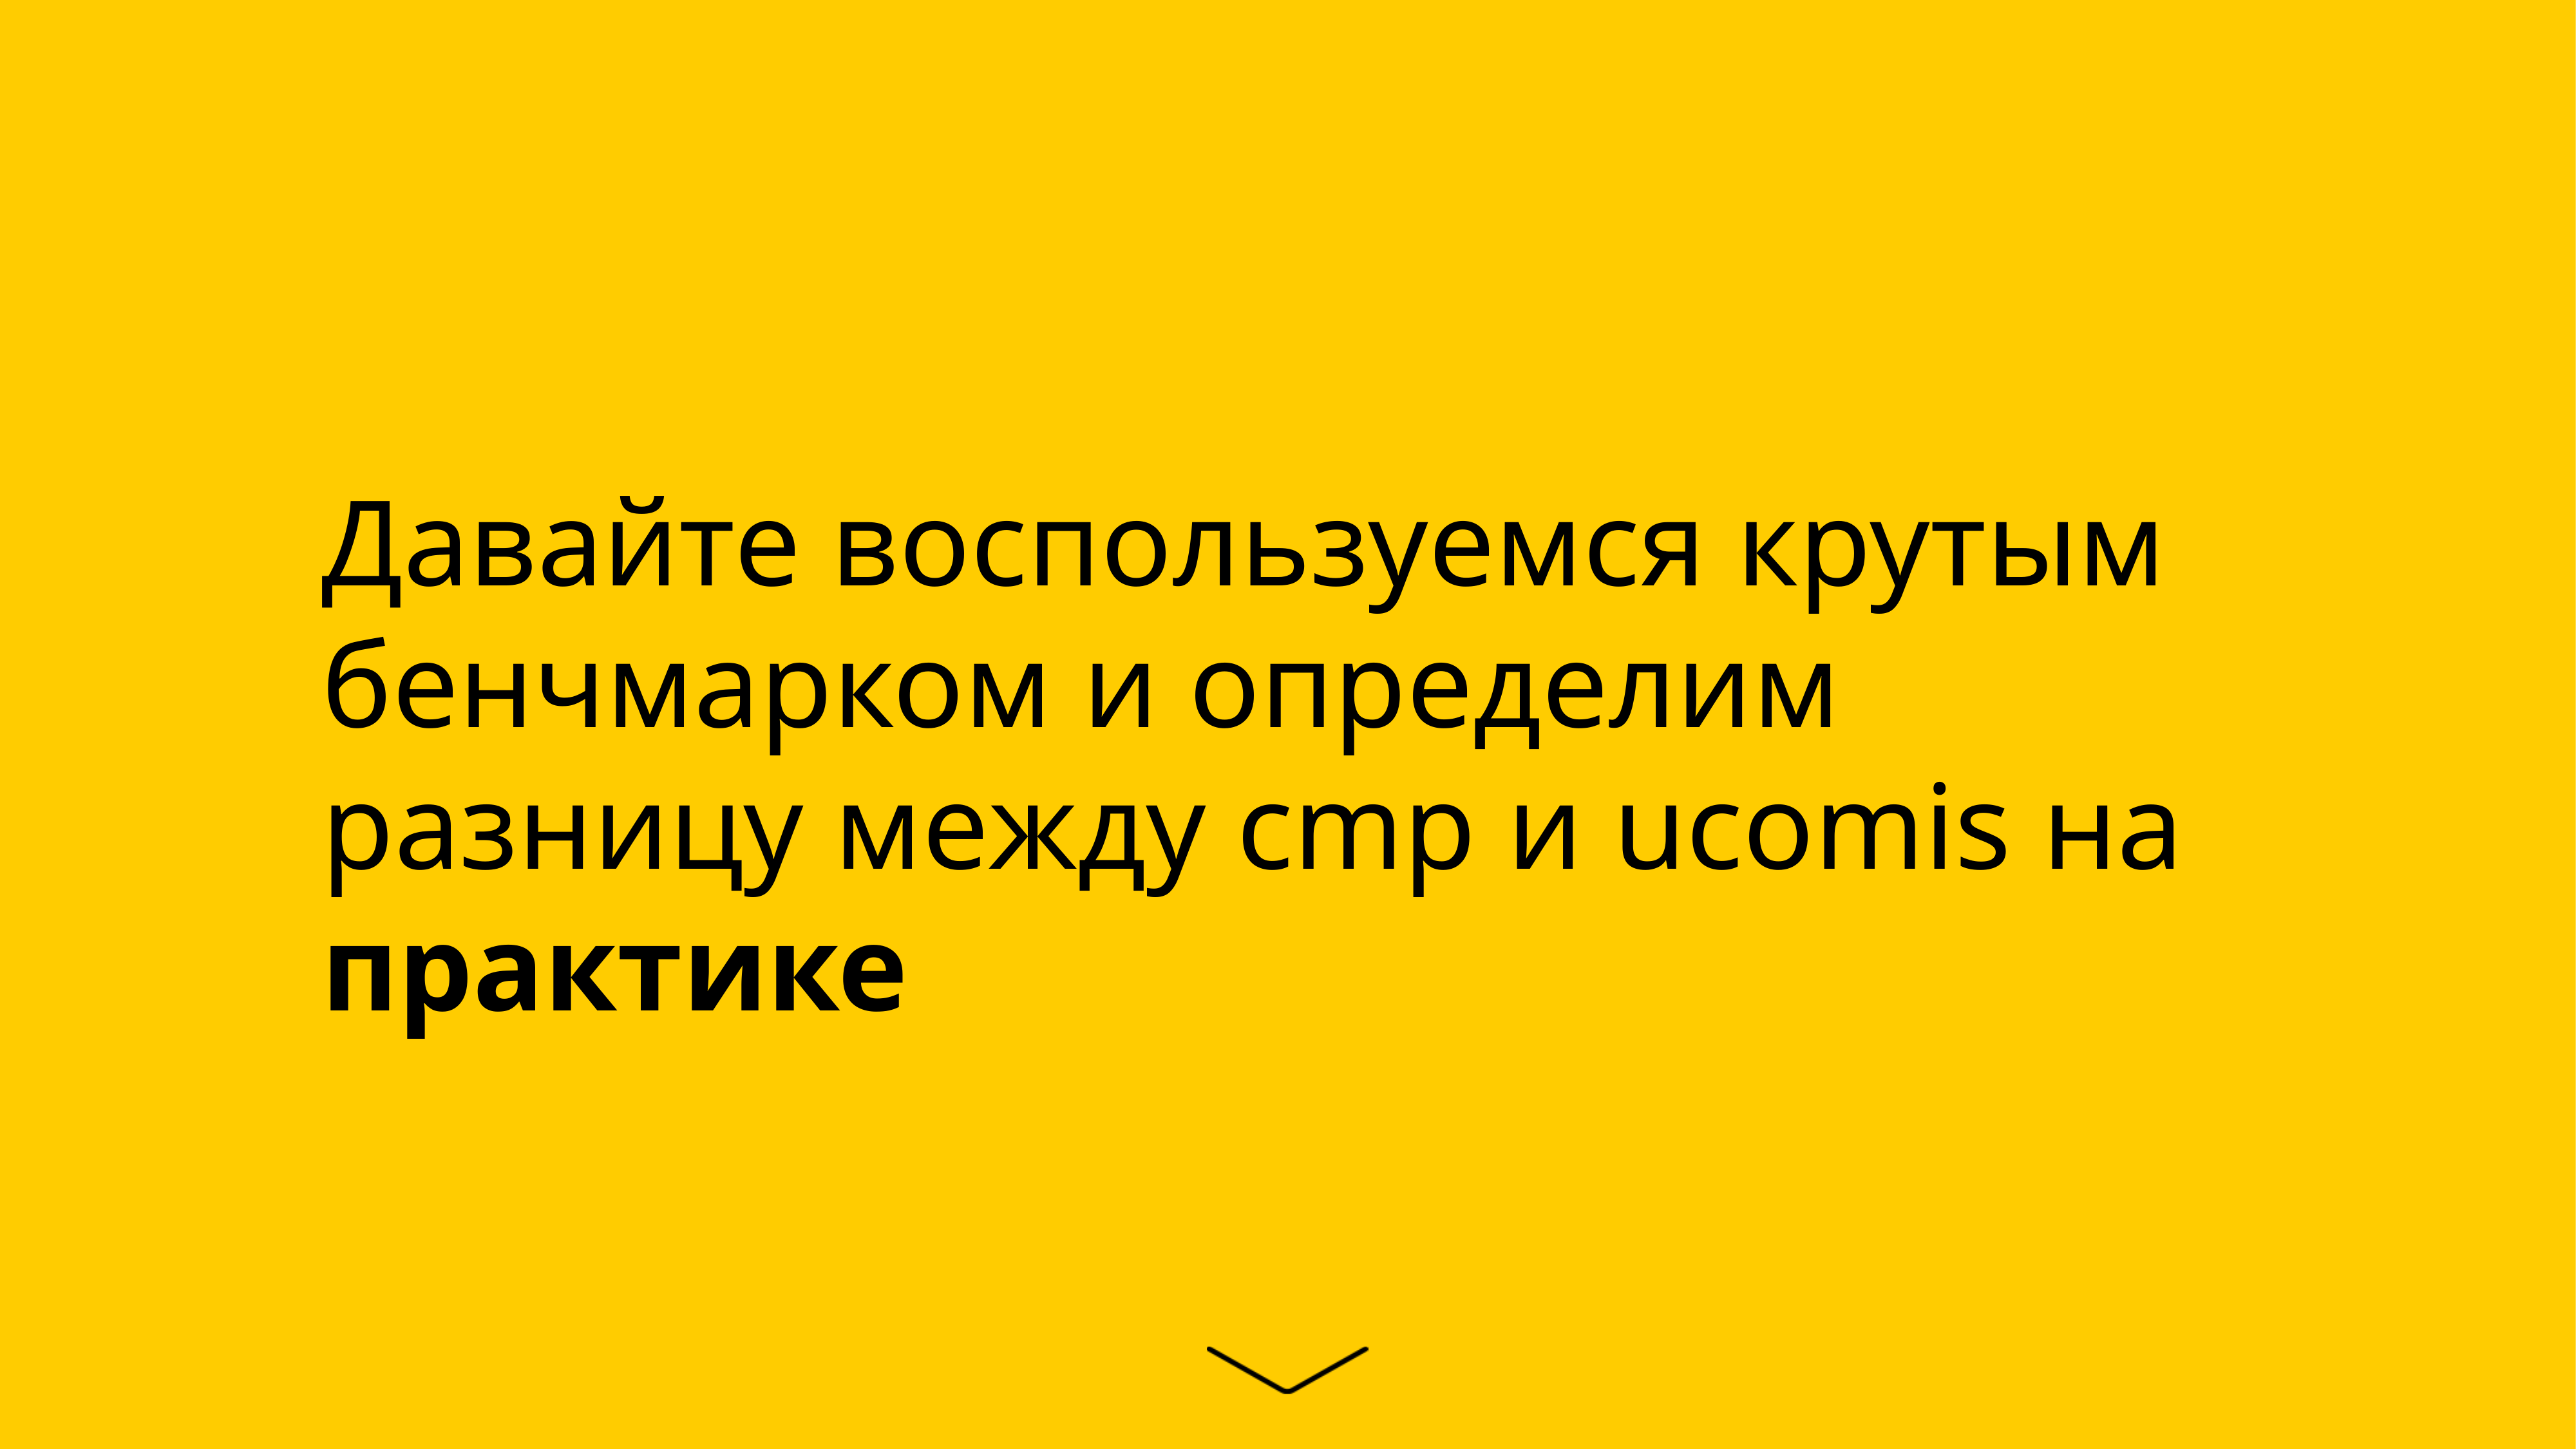

# Давайте воспользуемся крутым бенчмарком и определим разницу между cmp и ucomis на практике